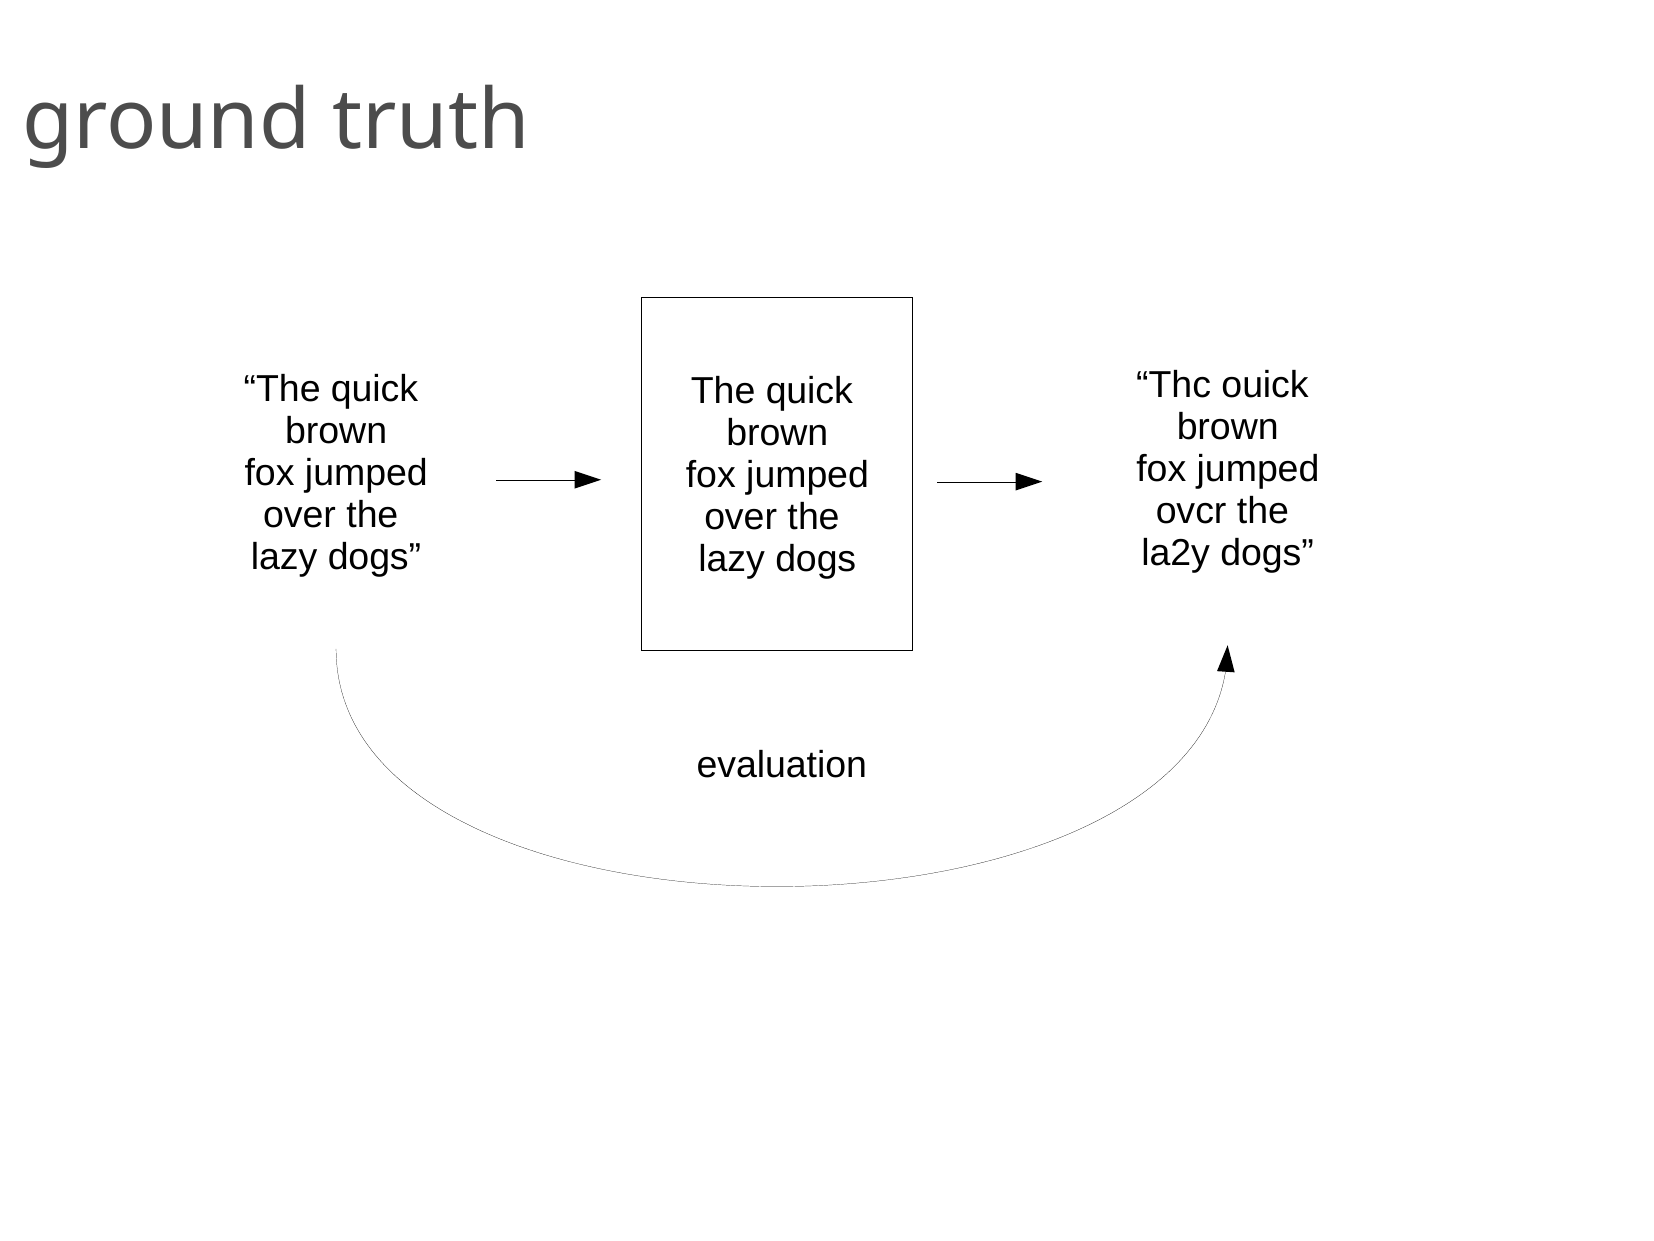

# ground truth
“Thc ouick
brown
fox jumped
ovcr the
la2y dogs”
“The quick
brown
fox jumped
over the
lazy dogs”
The quick
brown
fox jumped
over the
lazy dogs